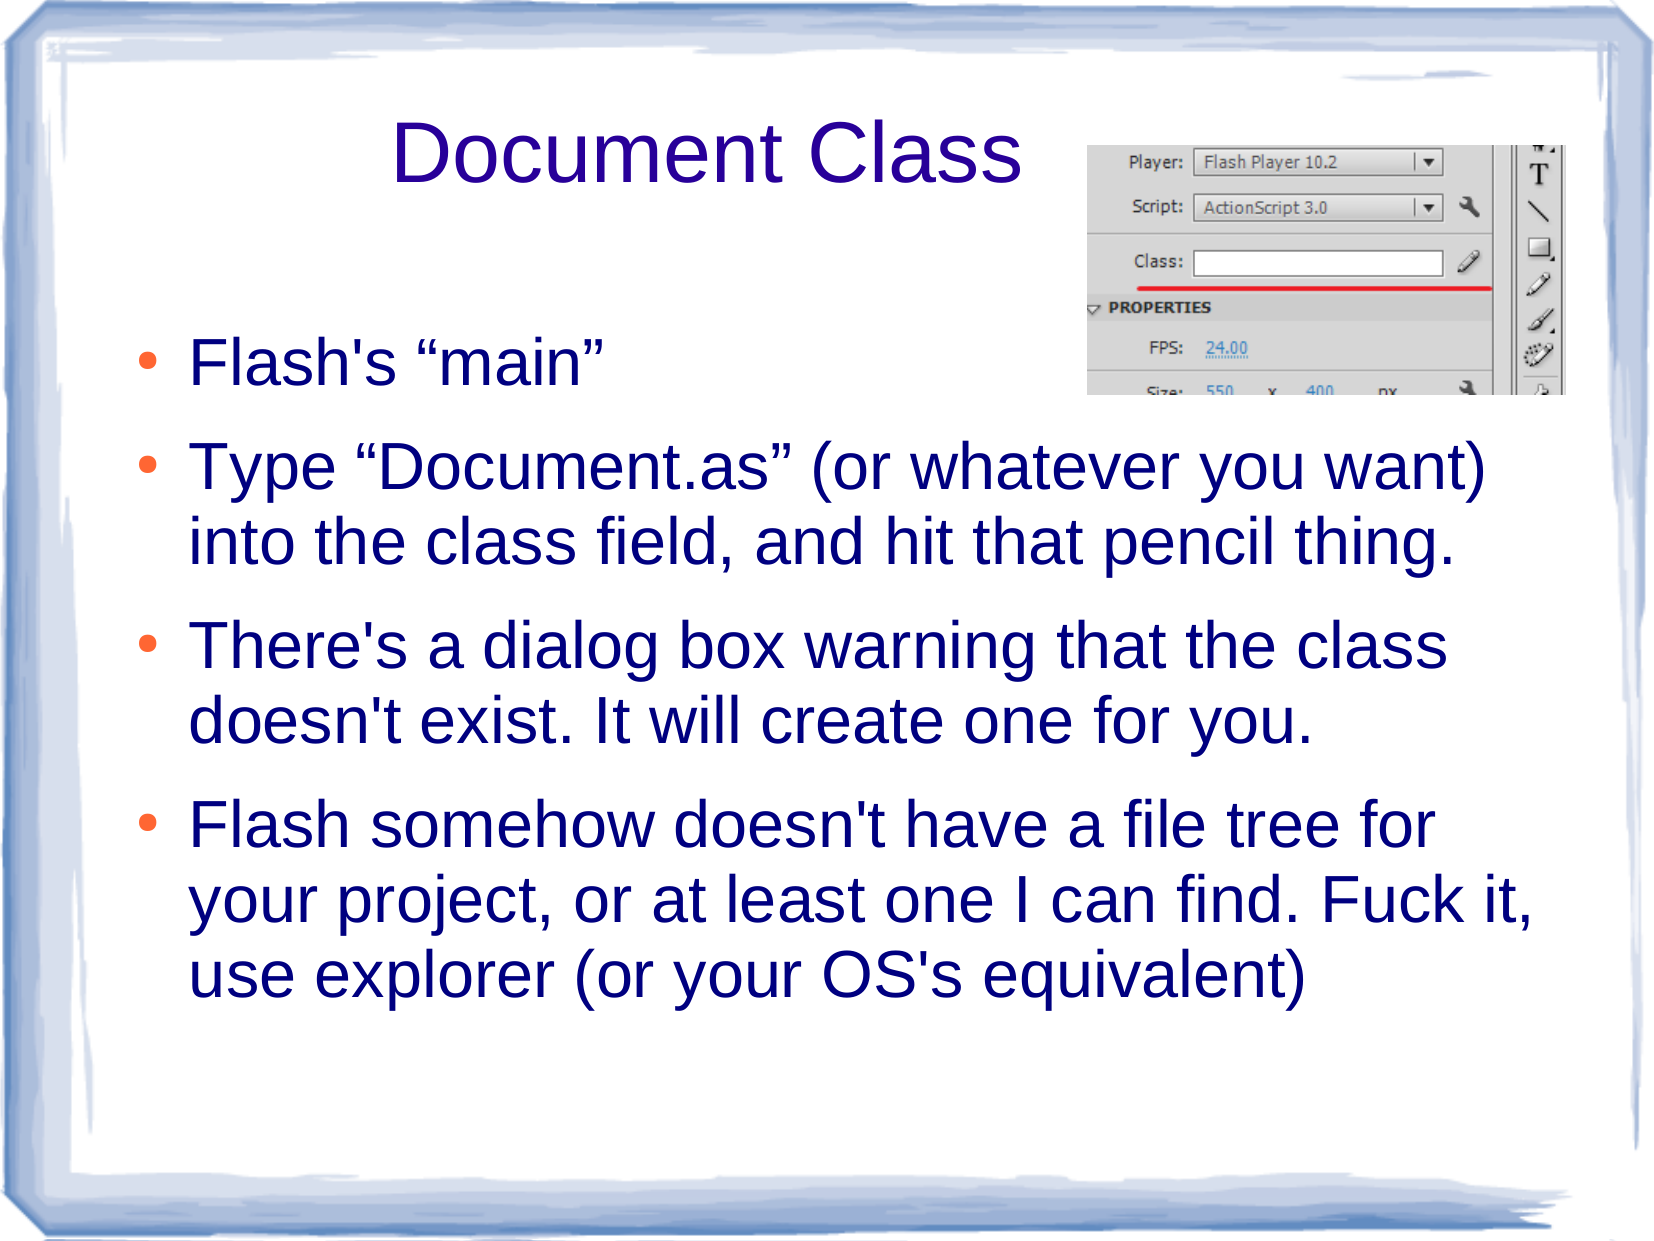

# Document Class
Flash's “main”
Type “Document.as” (or whatever you want) into the class field, and hit that pencil thing.
There's a dialog box warning that the class doesn't exist. It will create one for you.
Flash somehow doesn't have a file tree for your project, or at least one I can find. Fuck it, use explorer (or your OS's equivalent)